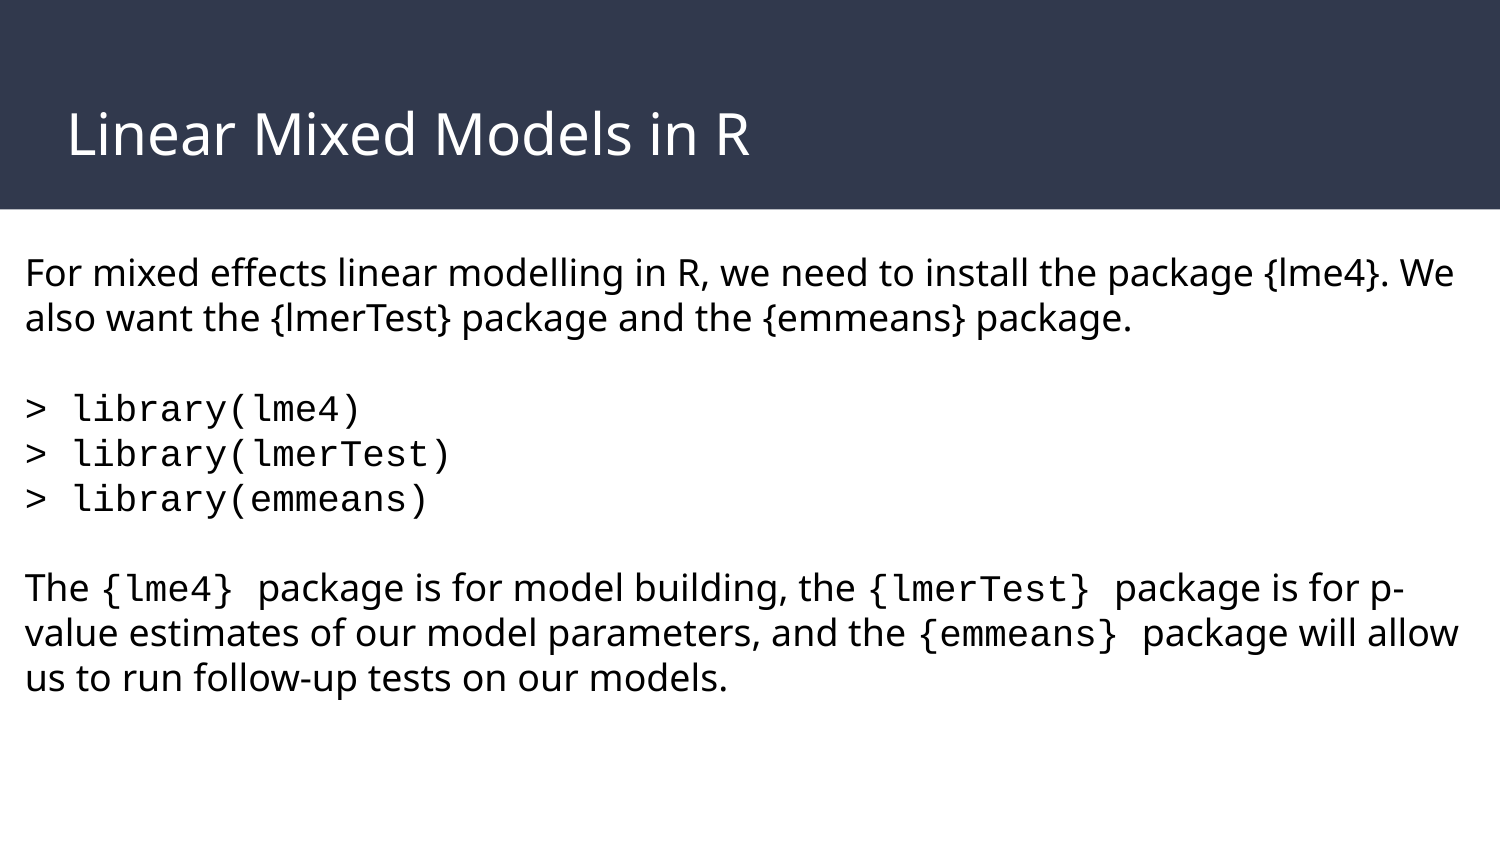

# Linear Mixed Models in R
For mixed effects linear modelling in R, we need to install the package {lme4}. We also want the {lmerTest} package and the {emmeans} package.
> library(lme4)
> library(lmerTest)
> library(emmeans)
The {lme4} package is for model building, the {lmerTest} package is for p-value estimates of our model parameters, and the {emmeans} package will allow us to run follow-up tests on our models.